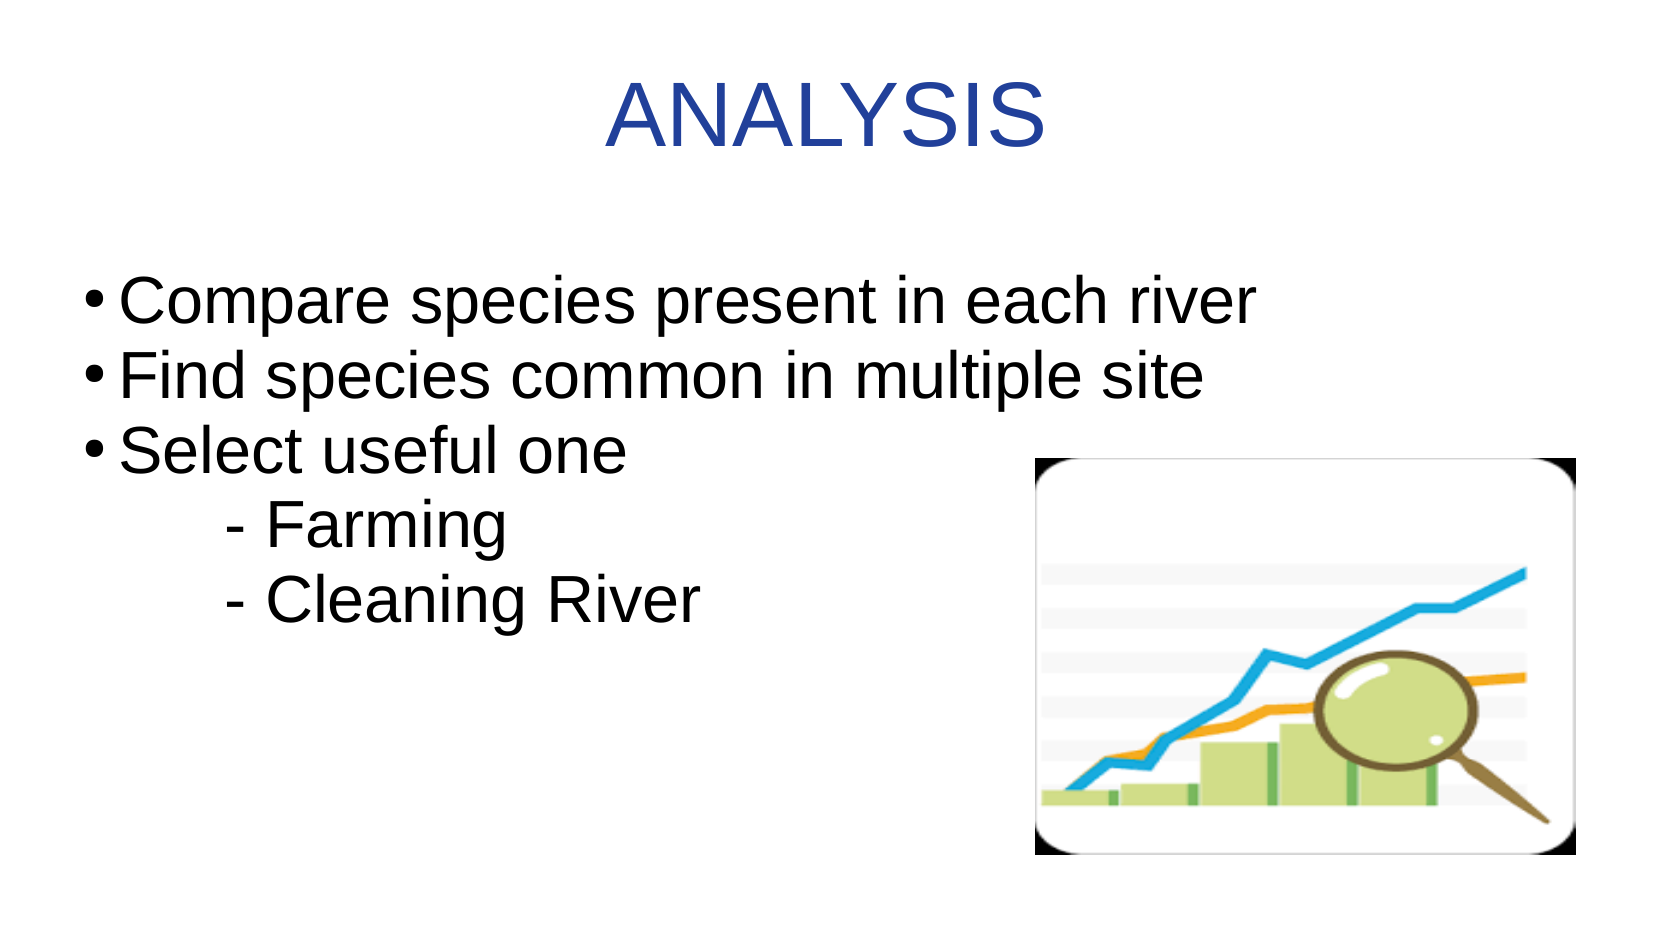

# ANALYSIS
Compare species present in each river
Find species common in multiple site
Select useful one
- Farming
- Cleaning River